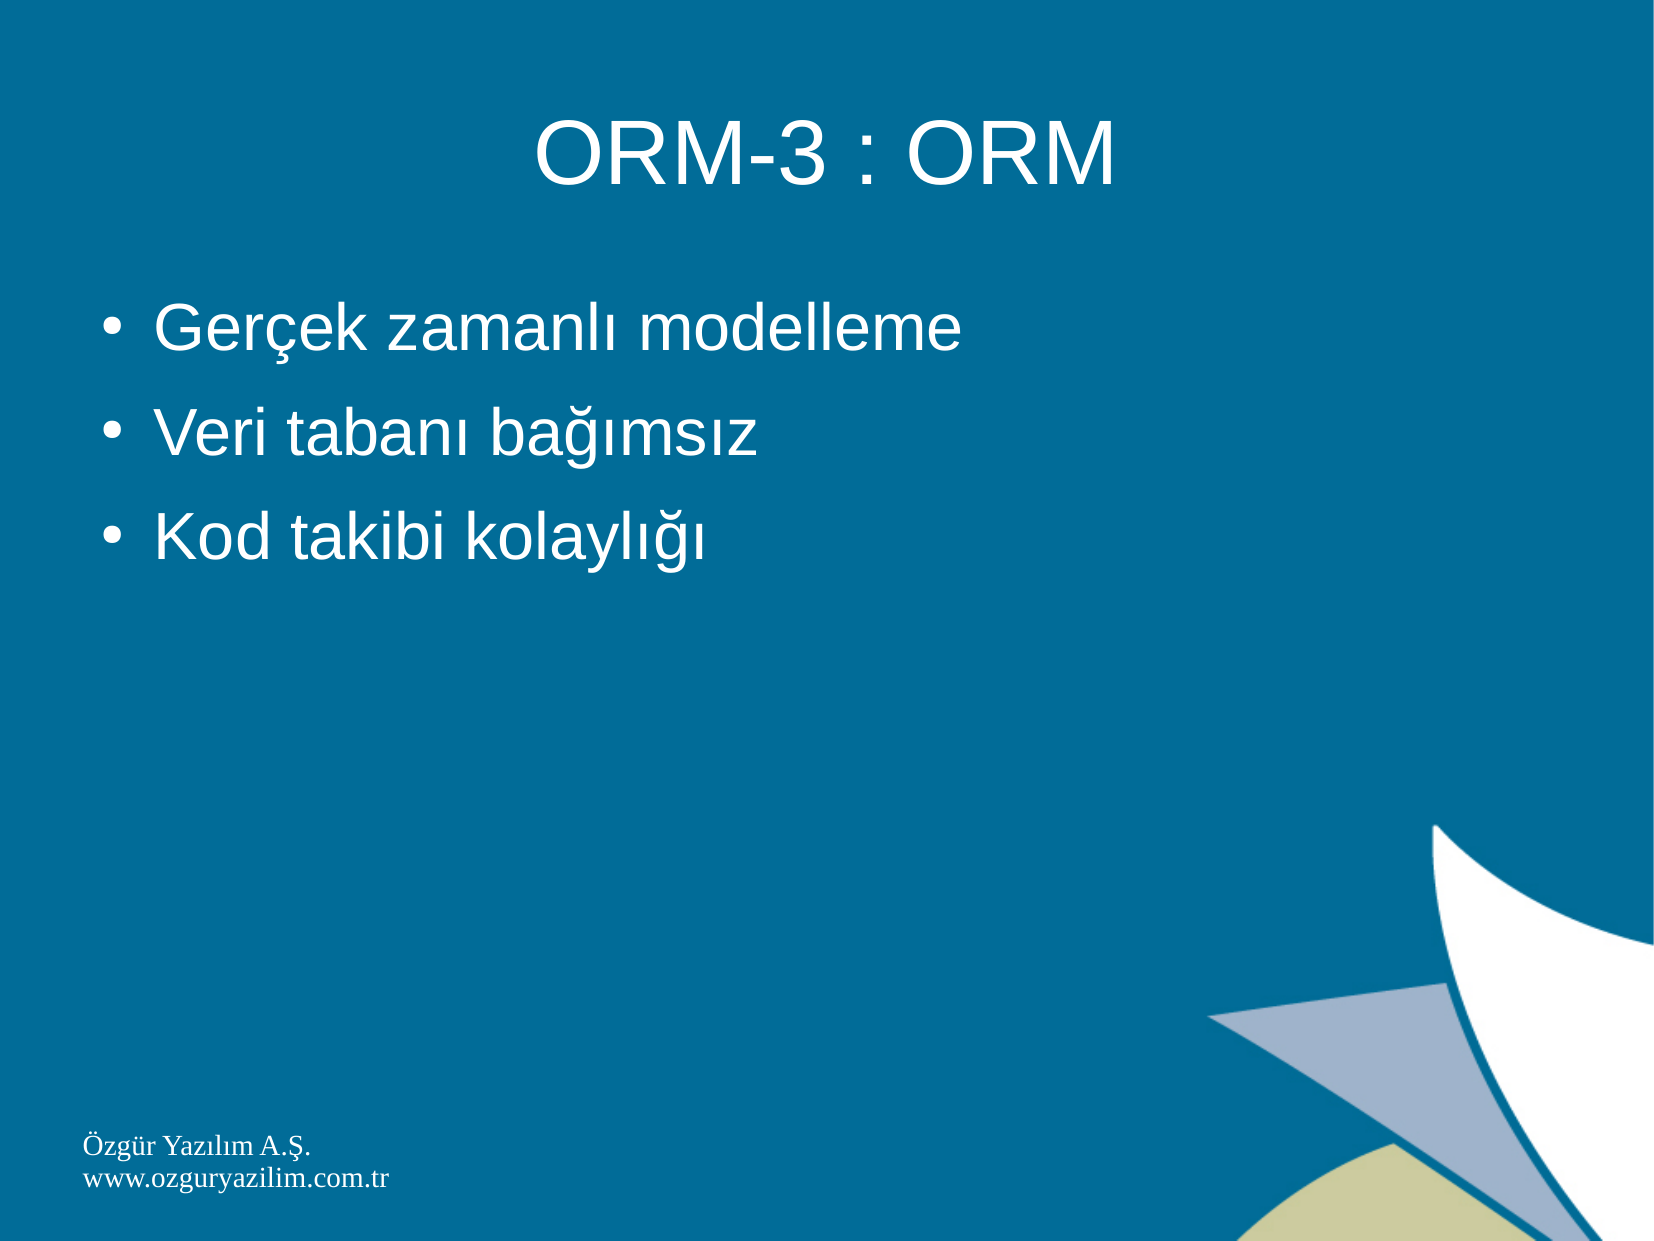

# ORM-3 : ORM
Gerçek zamanlı modelleme
Veri tabanı bağımsız
Kod takibi kolaylığı